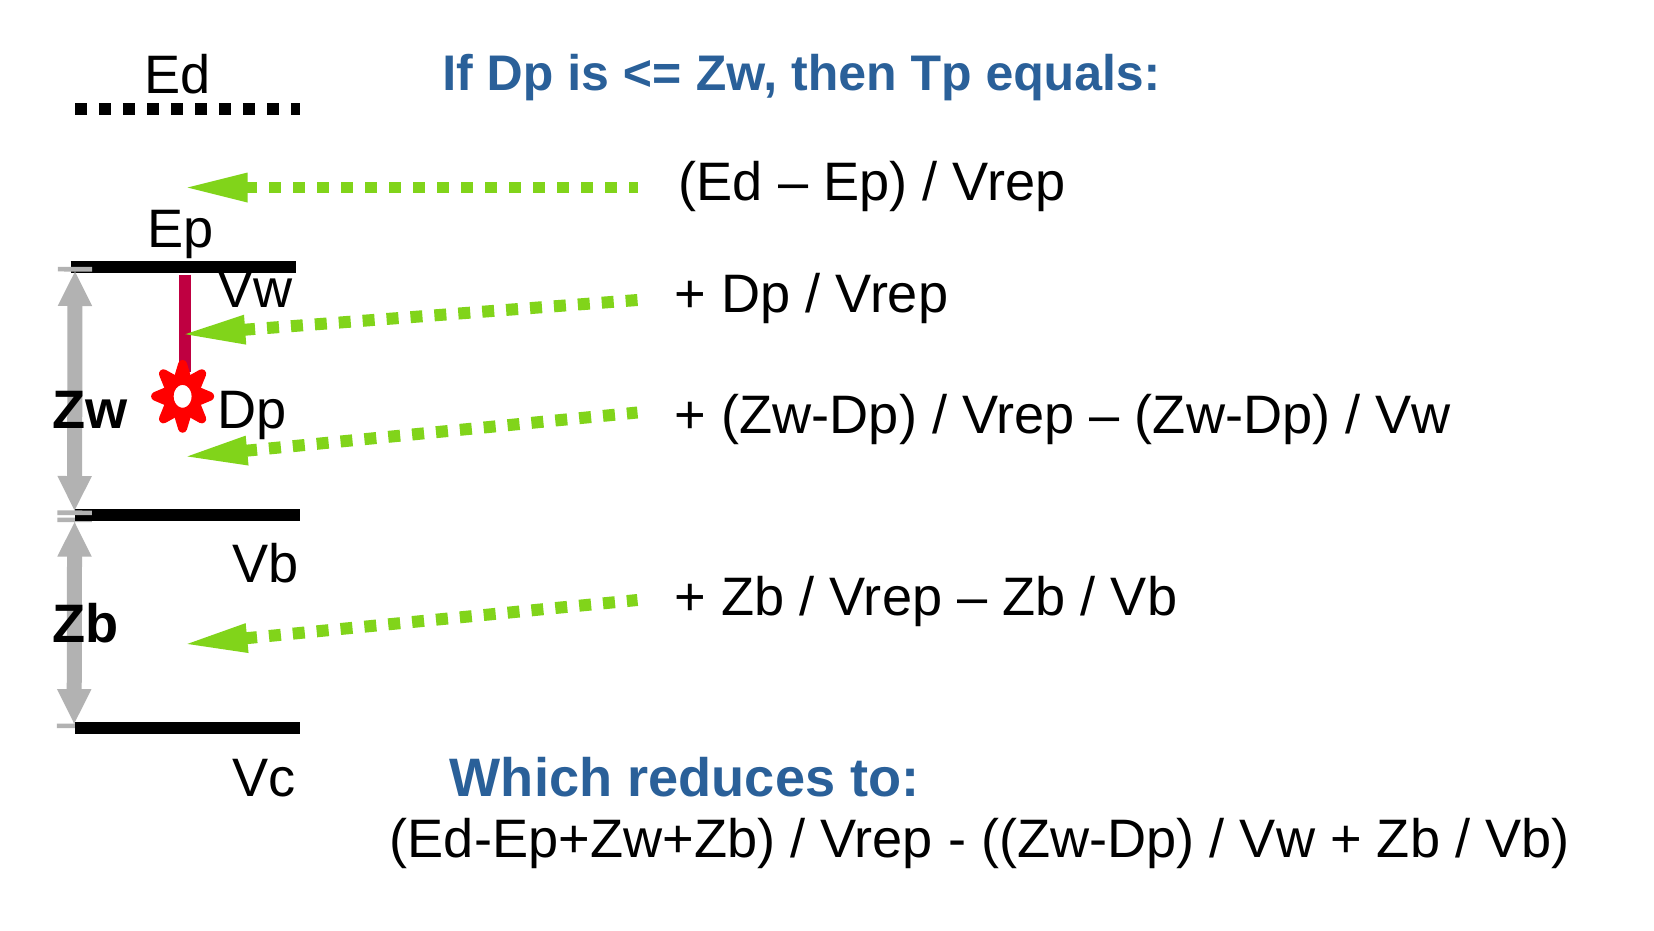

Ed
 Ep
 Vw
Zw Dp
 Vb
Zb
 Vc
 If Dp is <= Zw, then Tp equals:
 (Ed – Ep) / Vrep
 + Dp / Vrep
 + (Zw-Dp) / Vrep – (Zw-Dp) / Vw
 + Zb / Vrep – Zb / Vb
 Which reduces to: (Ed-Ep+Zw+Zb) / Vrep - ((Zw-Dp) / Vw + Zb / Vb)